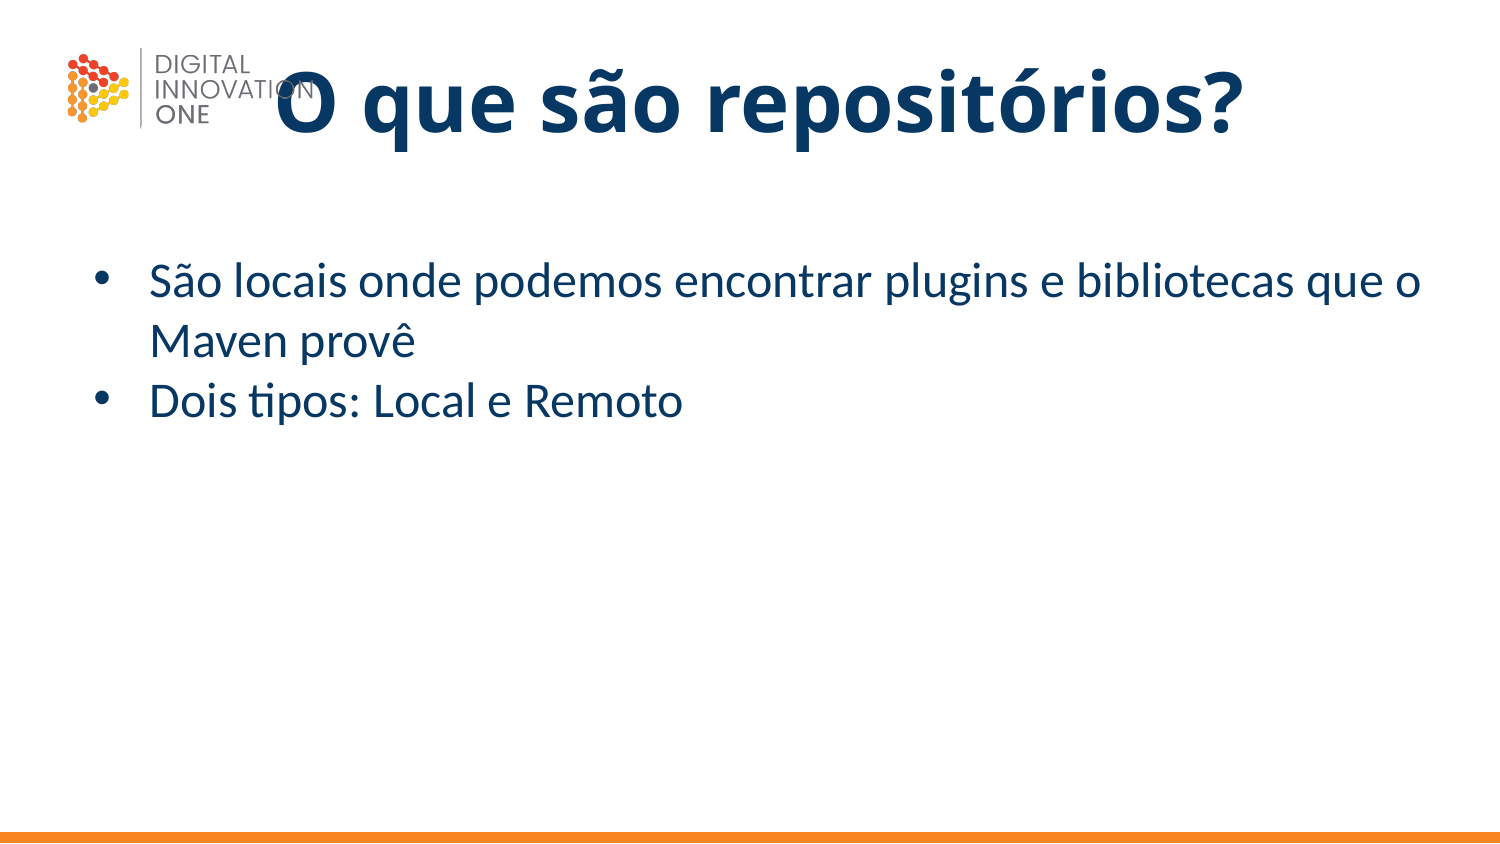

# O que são repositórios?
São locais onde podemos encontrar plugins e bibliotecas que o Maven provê
Dois tipos: Local e Remoto